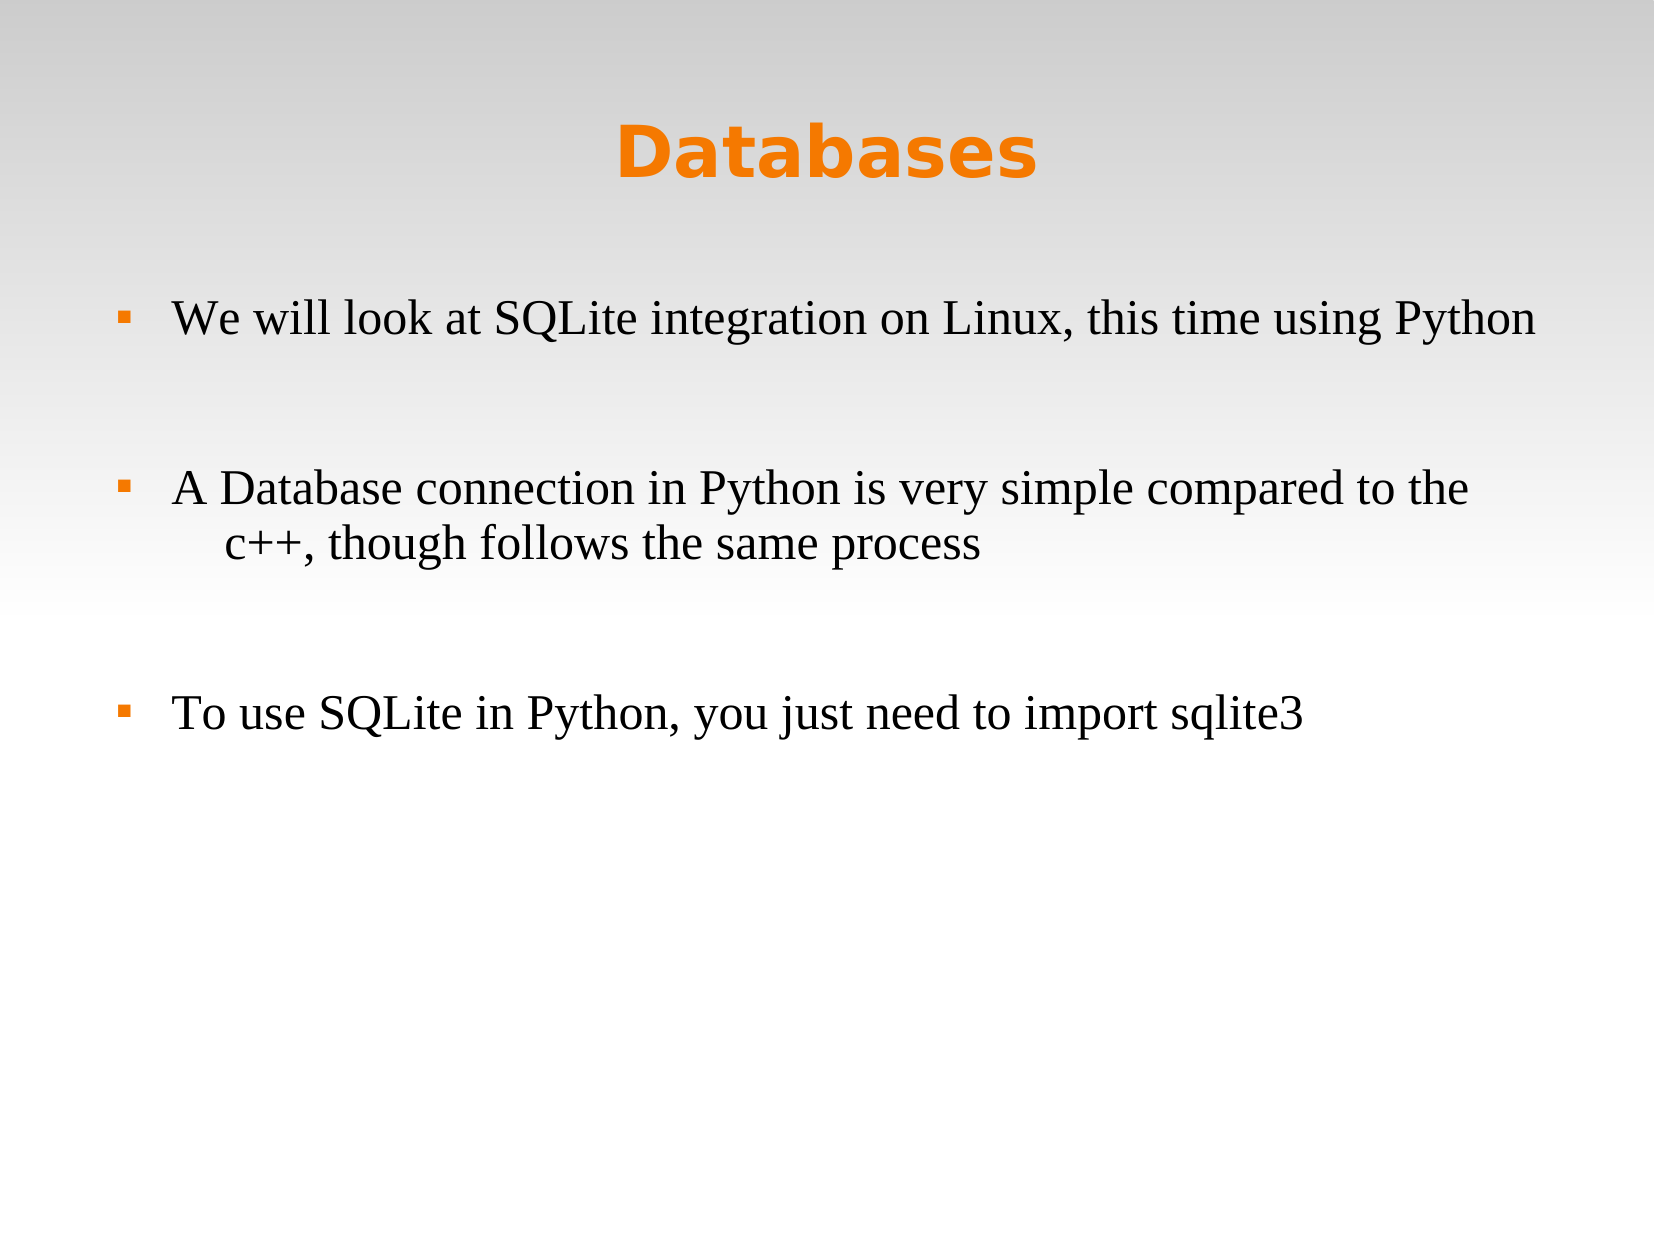

# Databases
We will look at SQLite integration on Linux, this time using Python
A Database connection in Python is very simple compared to the
c++, though follows the same process
To use SQLite in Python, you just need to import sqlite3